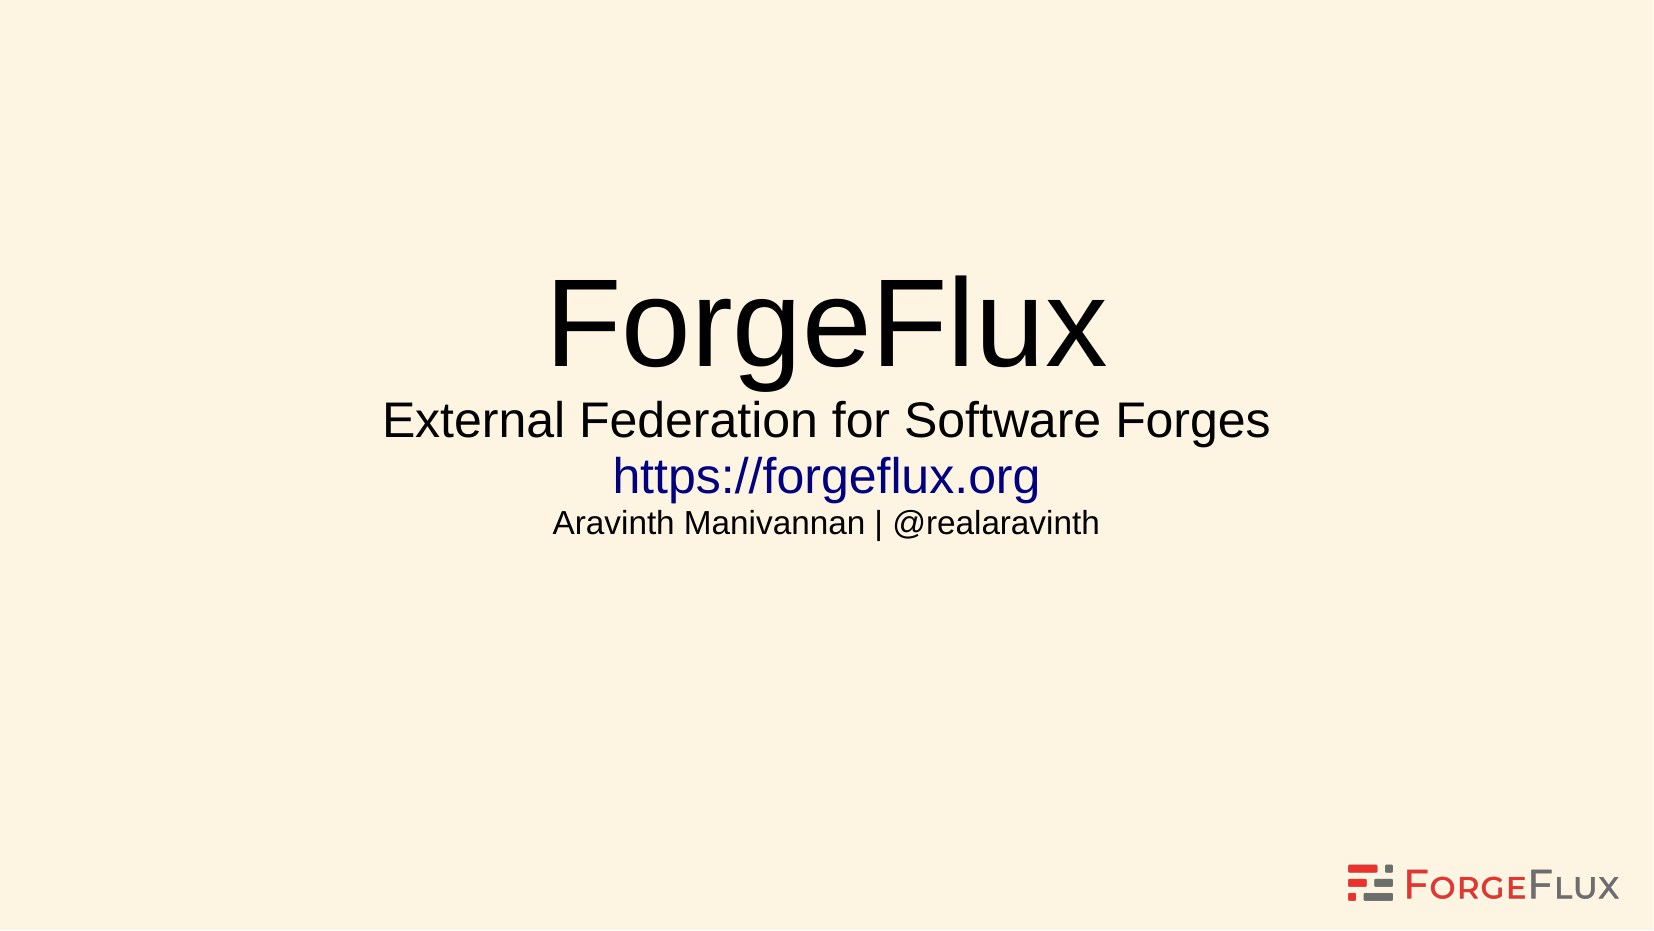

# ForgeFlux
External Federation for Software Forges
https://forgeflux.org
Aravinth Manivannan | @realaravinth